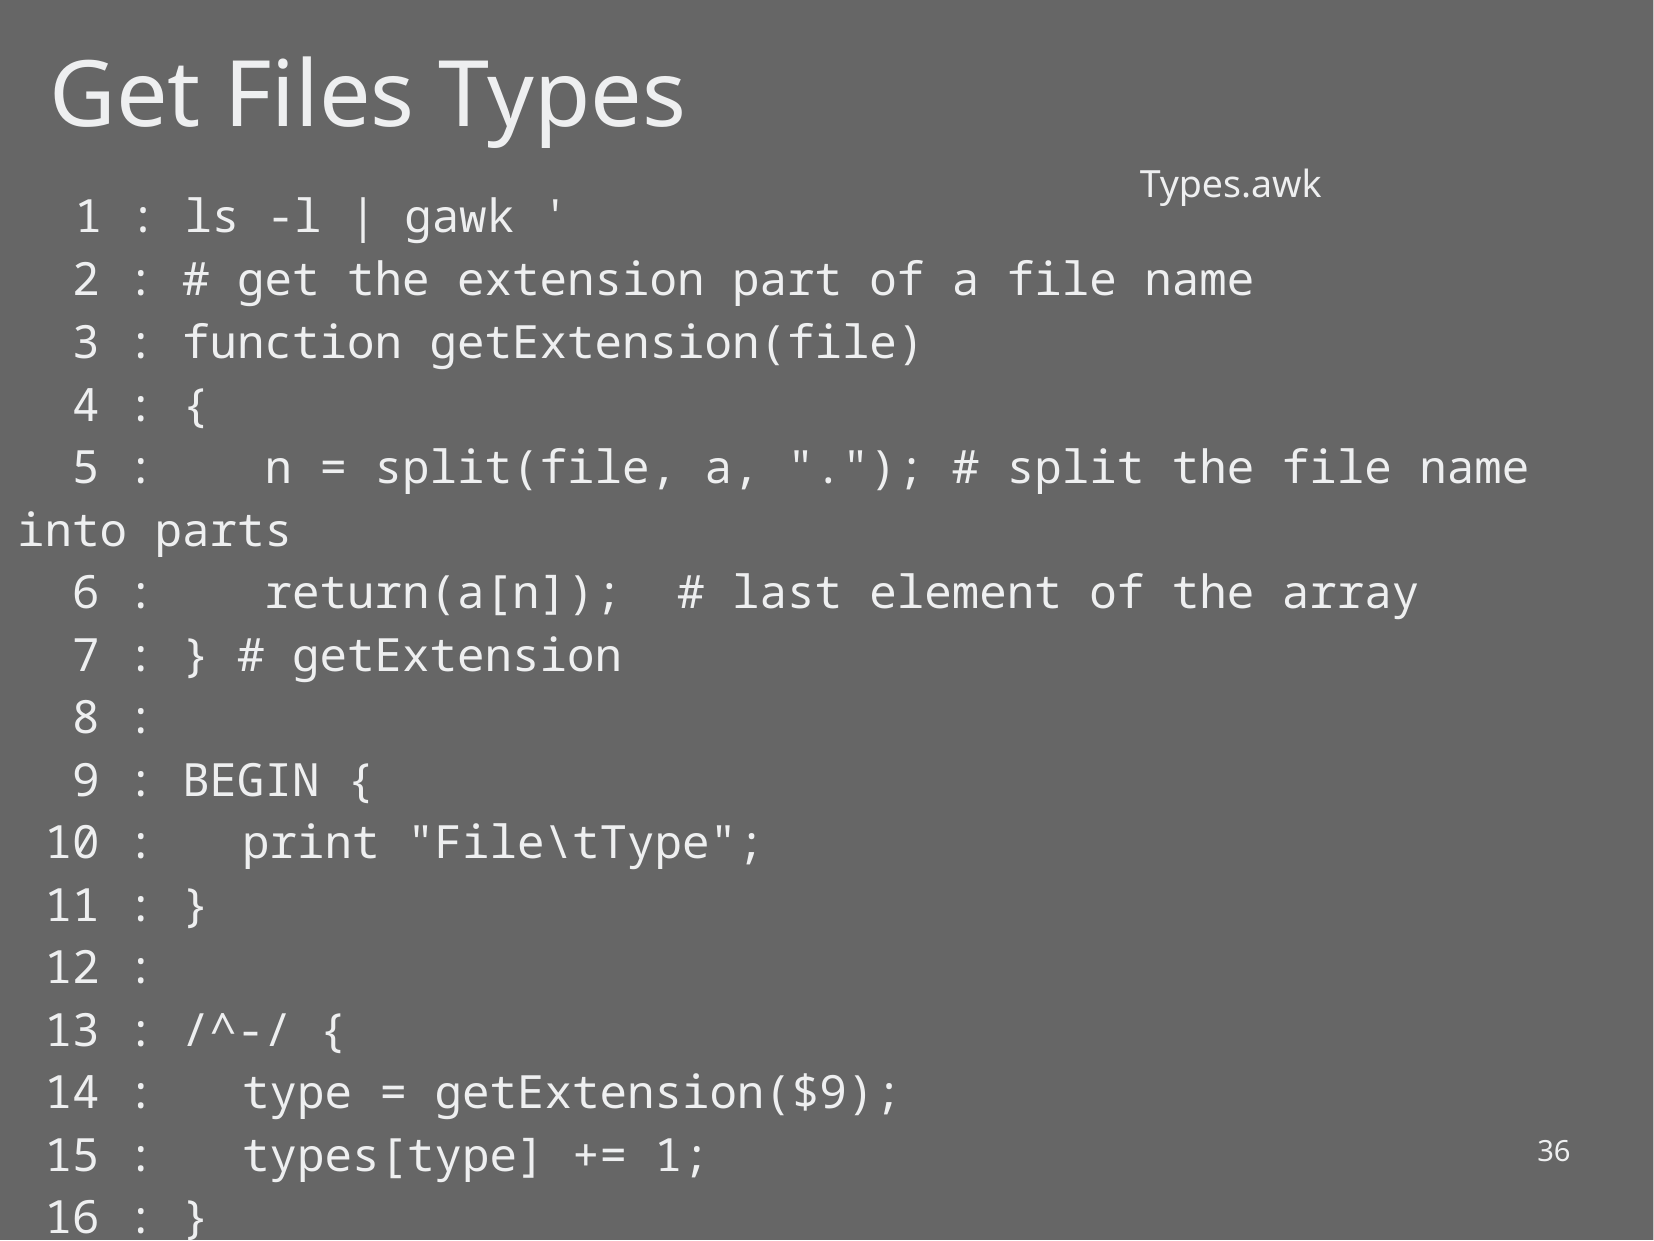

# Get Files Types
Types.awk
 1 : ls -l | gawk '
 2 : # get the extension part of a file name
 3 : function getExtension(file)
 4 : {
 5 : n = split(file, a, "."); # split the file name into parts
 6 : return(a[n]); # last element of the array
 7 : } # getExtension
 8 :
 9 : BEGIN {
 10 : 	print "File\tType";
 11 : }
 12 :
 13 : /^-/ {
 14 : 	type = getExtension($9);
 15 : 	types[type] += 1;
 16 : }
 17 :
 18 : END {
 19 : 	for (t in types) {
 20 : 		printf("%s\t%d\n", t,types[t]);
 21 : 	}
 22 : }’
36